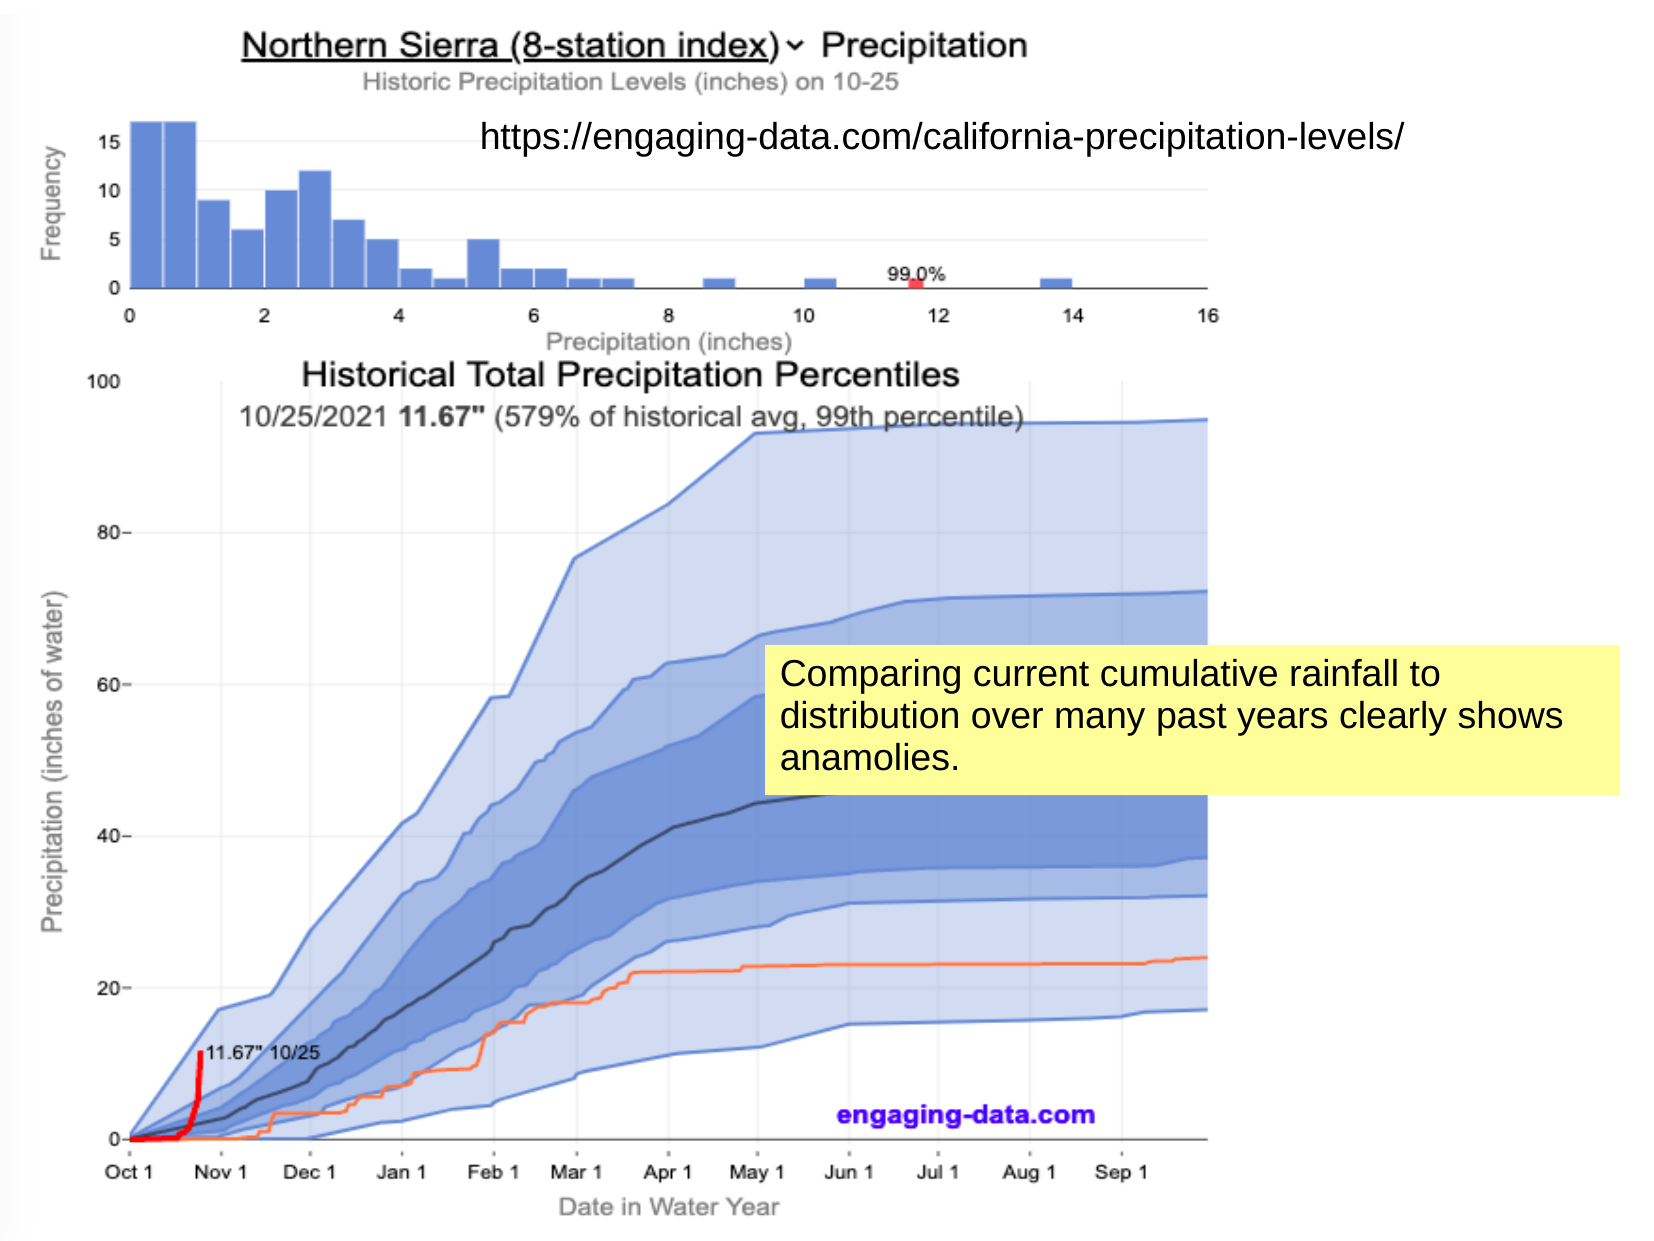

#
https://engaging-data.com/california-precipitation-levels/
Comparing current cumulative rainfall to distribution over many past years clearly shows anamolies.